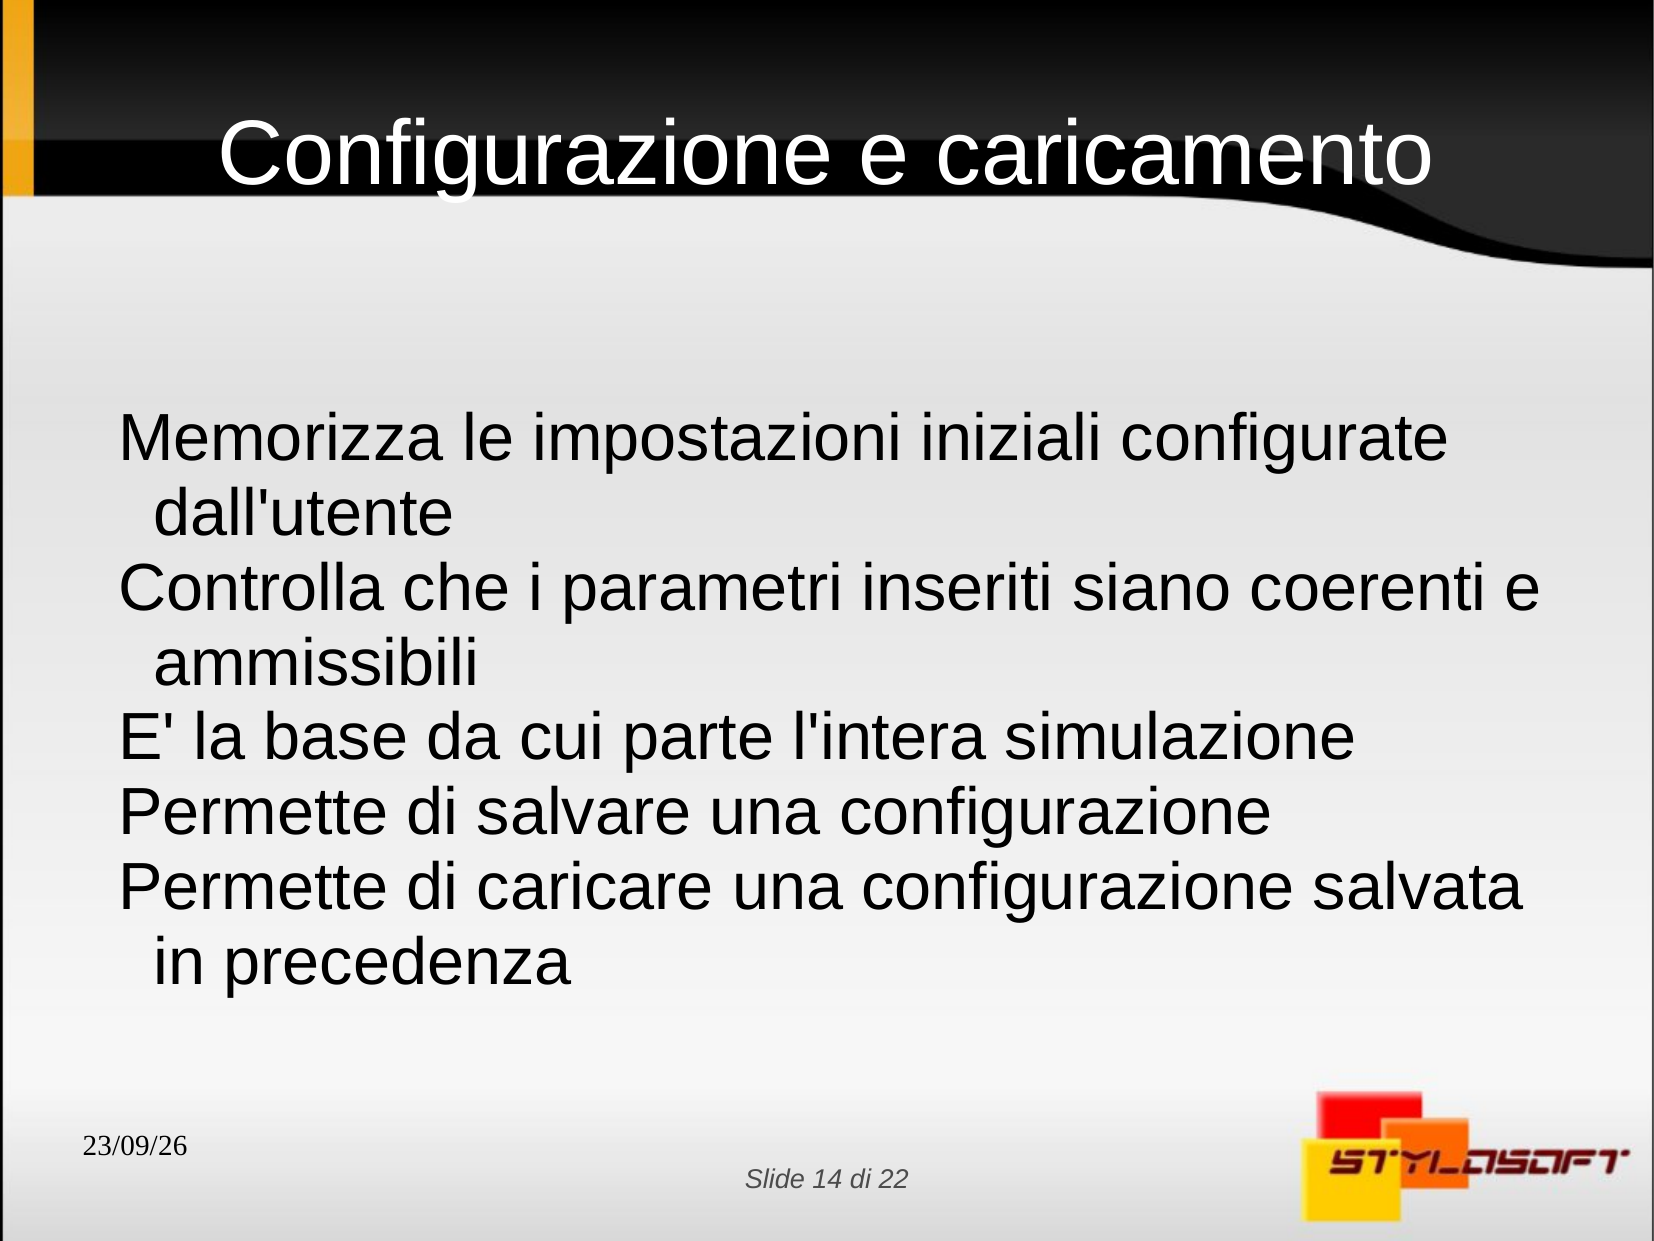

# Configurazione e caricamento
Memorizza le impostazioni iniziali configurate dall'utente
Controlla che i parametri inseriti siano coerenti e ammissibili
E' la base da cui parte l'intera simulazione
Permette di salvare una configurazione
Permette di caricare una configurazione salvata in precedenza
Slide di 22